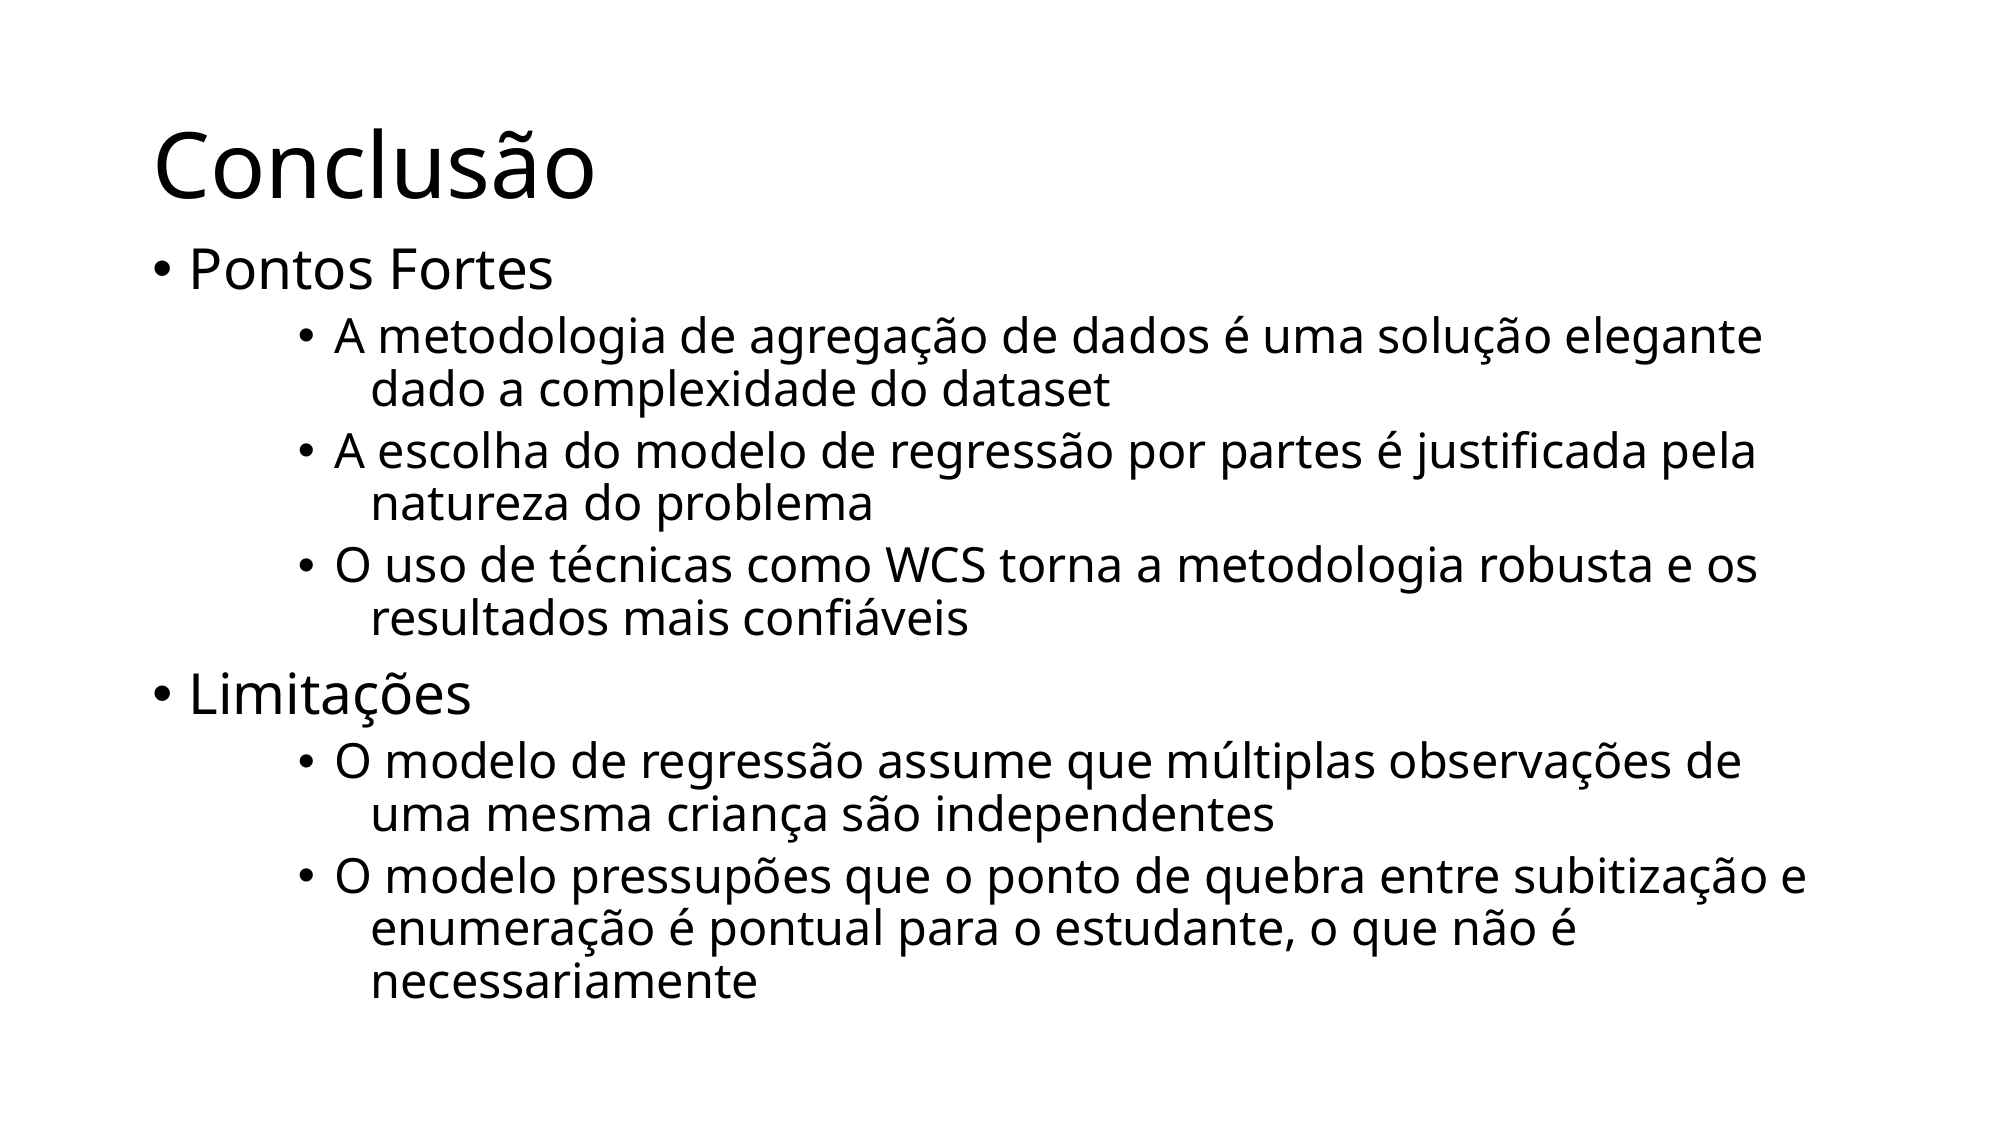

# Conclusão
Pontos Fortes
A metodologia de agregação de dados é uma solução elegante dado a complexidade do dataset
A escolha do modelo de regressão por partes é justificada pela natureza do problema
O uso de técnicas como WCS torna a metodologia robusta e os resultados mais confiáveis
Limitações
O modelo de regressão assume que múltiplas observações de uma mesma criança são independentes
O modelo pressupões que o ponto de quebra entre subitização e enumeração é pontual para o estudante, o que não é necessariamente